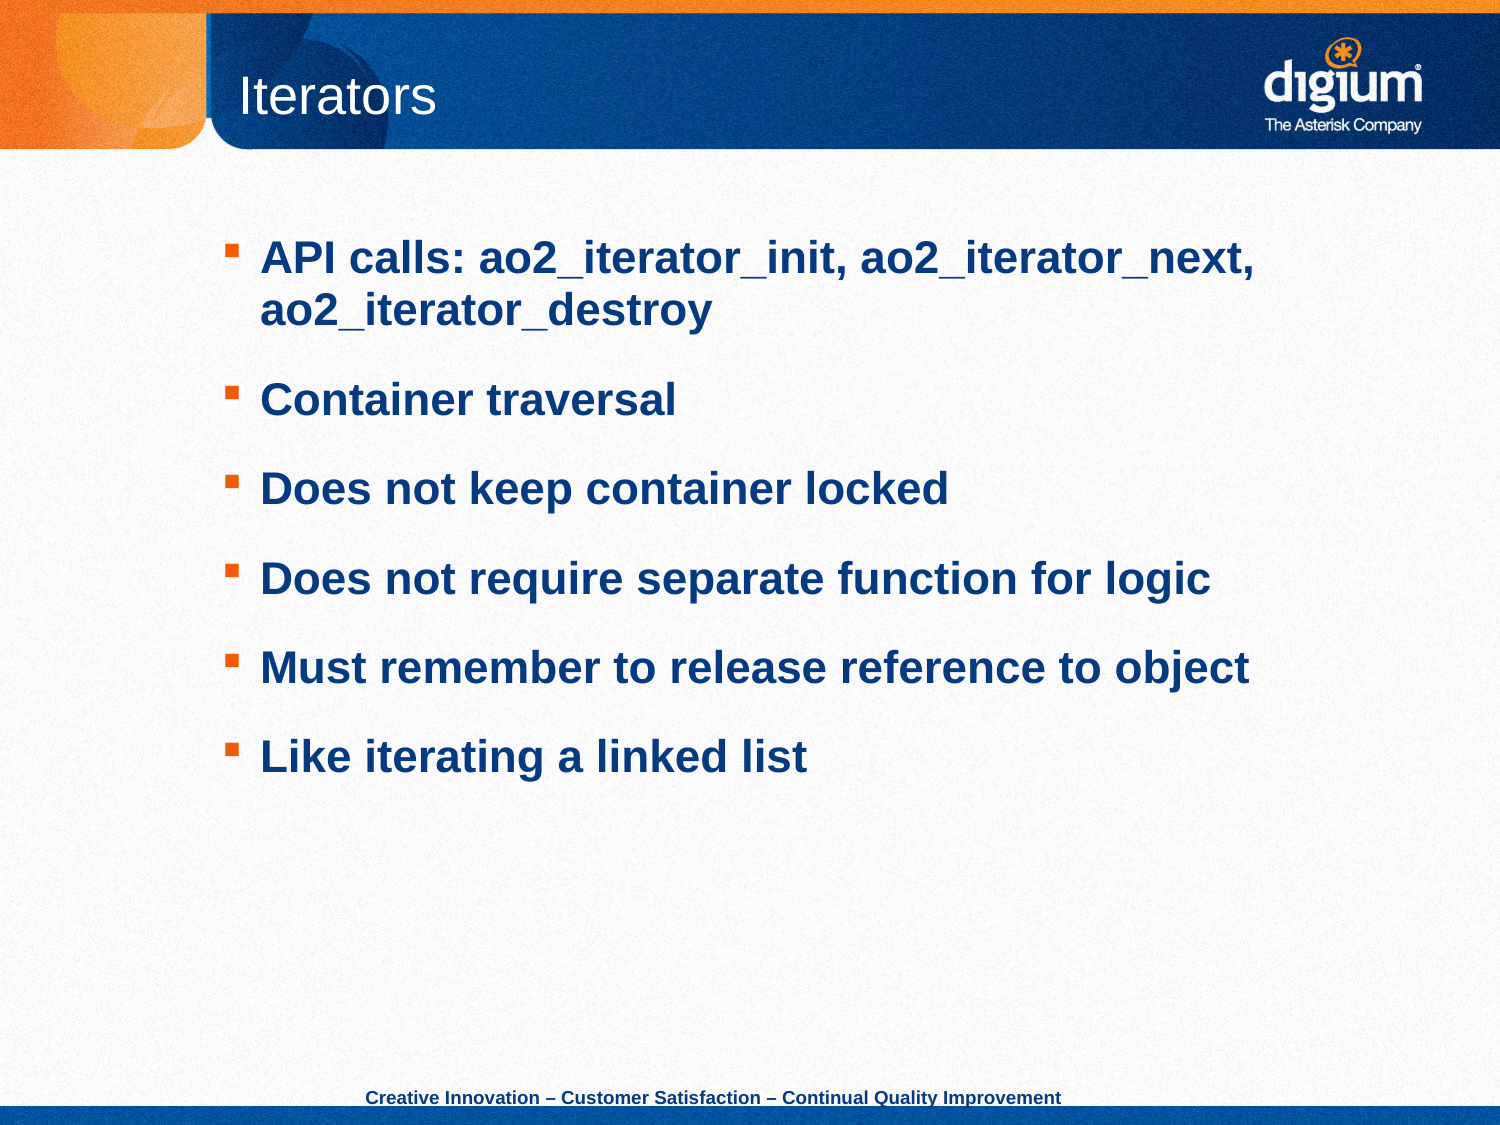

# Iterators
API calls: ao2_iterator_init, ao2_iterator_next, ao2_iterator_destroy
Container traversal
Does not keep container locked
Does not require separate function for logic
Must remember to release reference to object
Like iterating a linked list